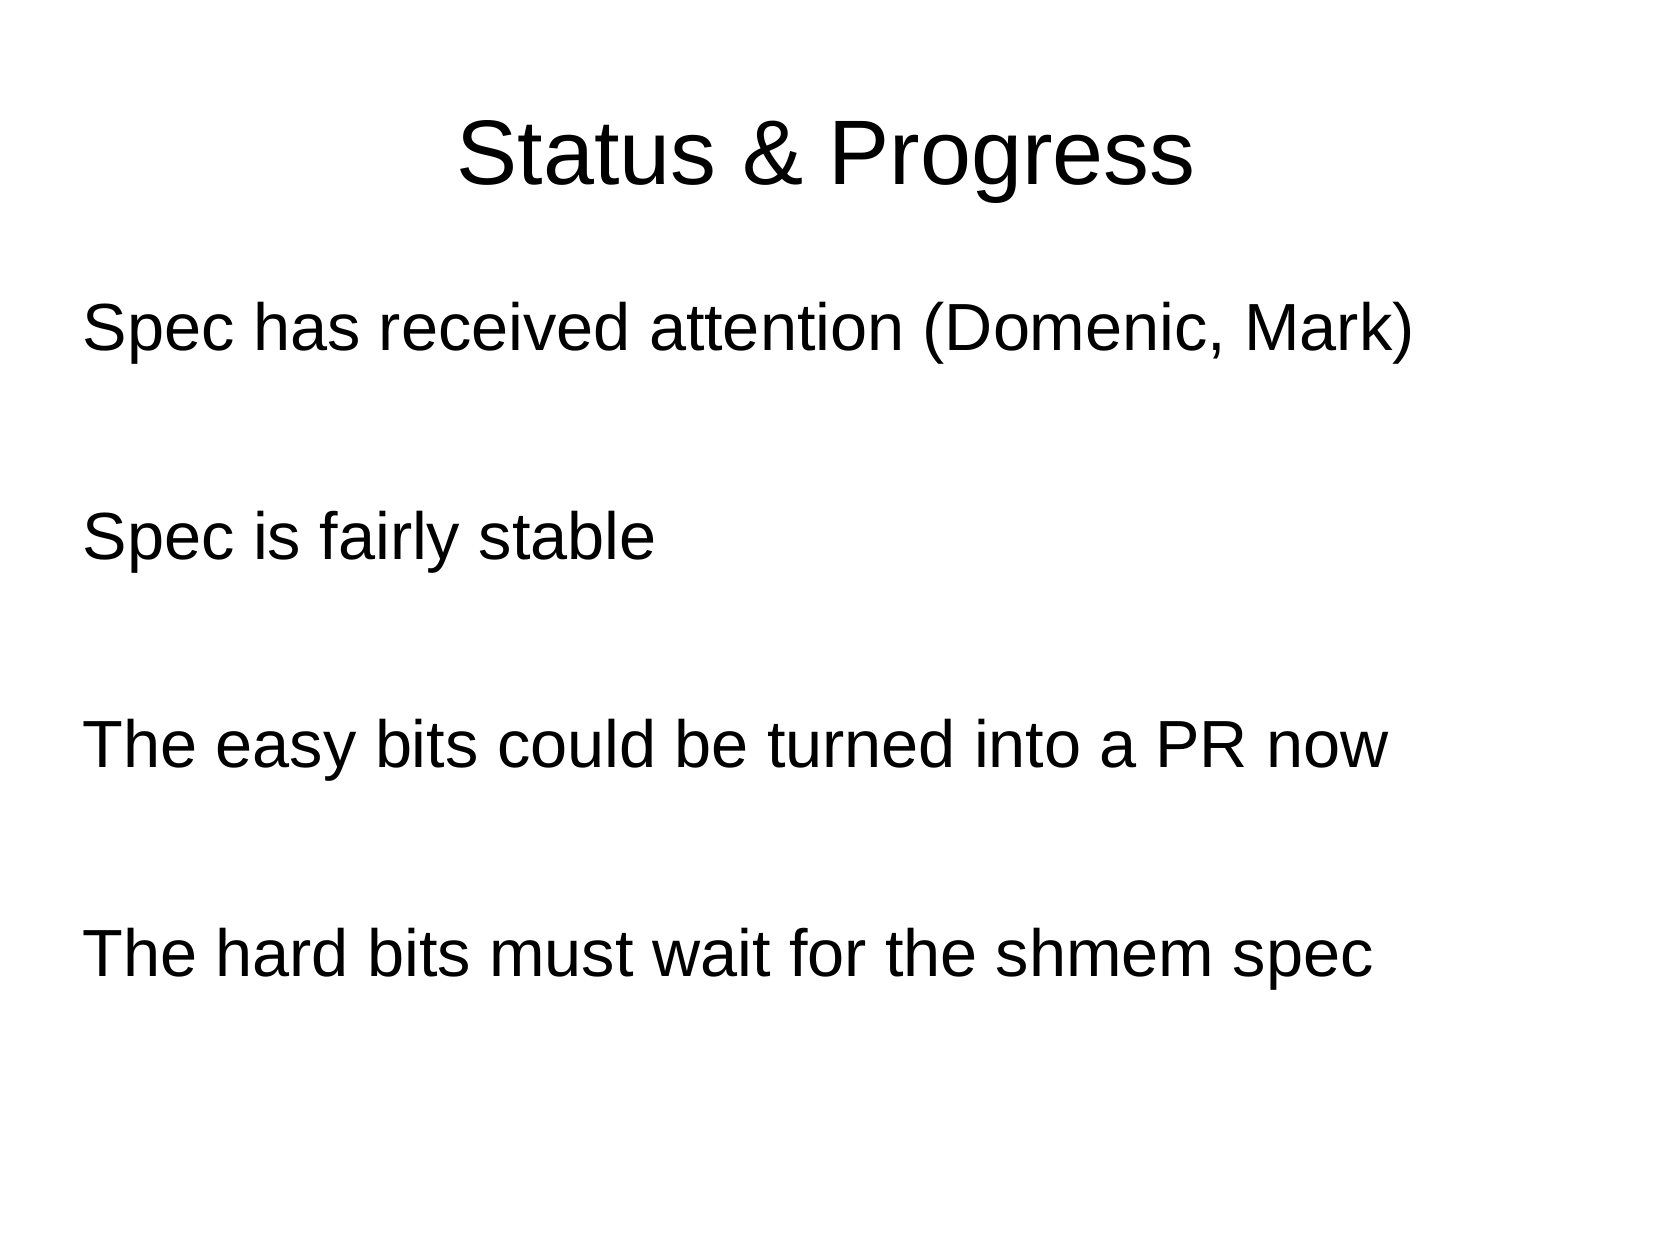

# Status & Progress
Spec has received attention (Domenic, Mark)
Spec is fairly stable
The easy bits could be turned into a PR now
The hard bits must wait for the shmem spec